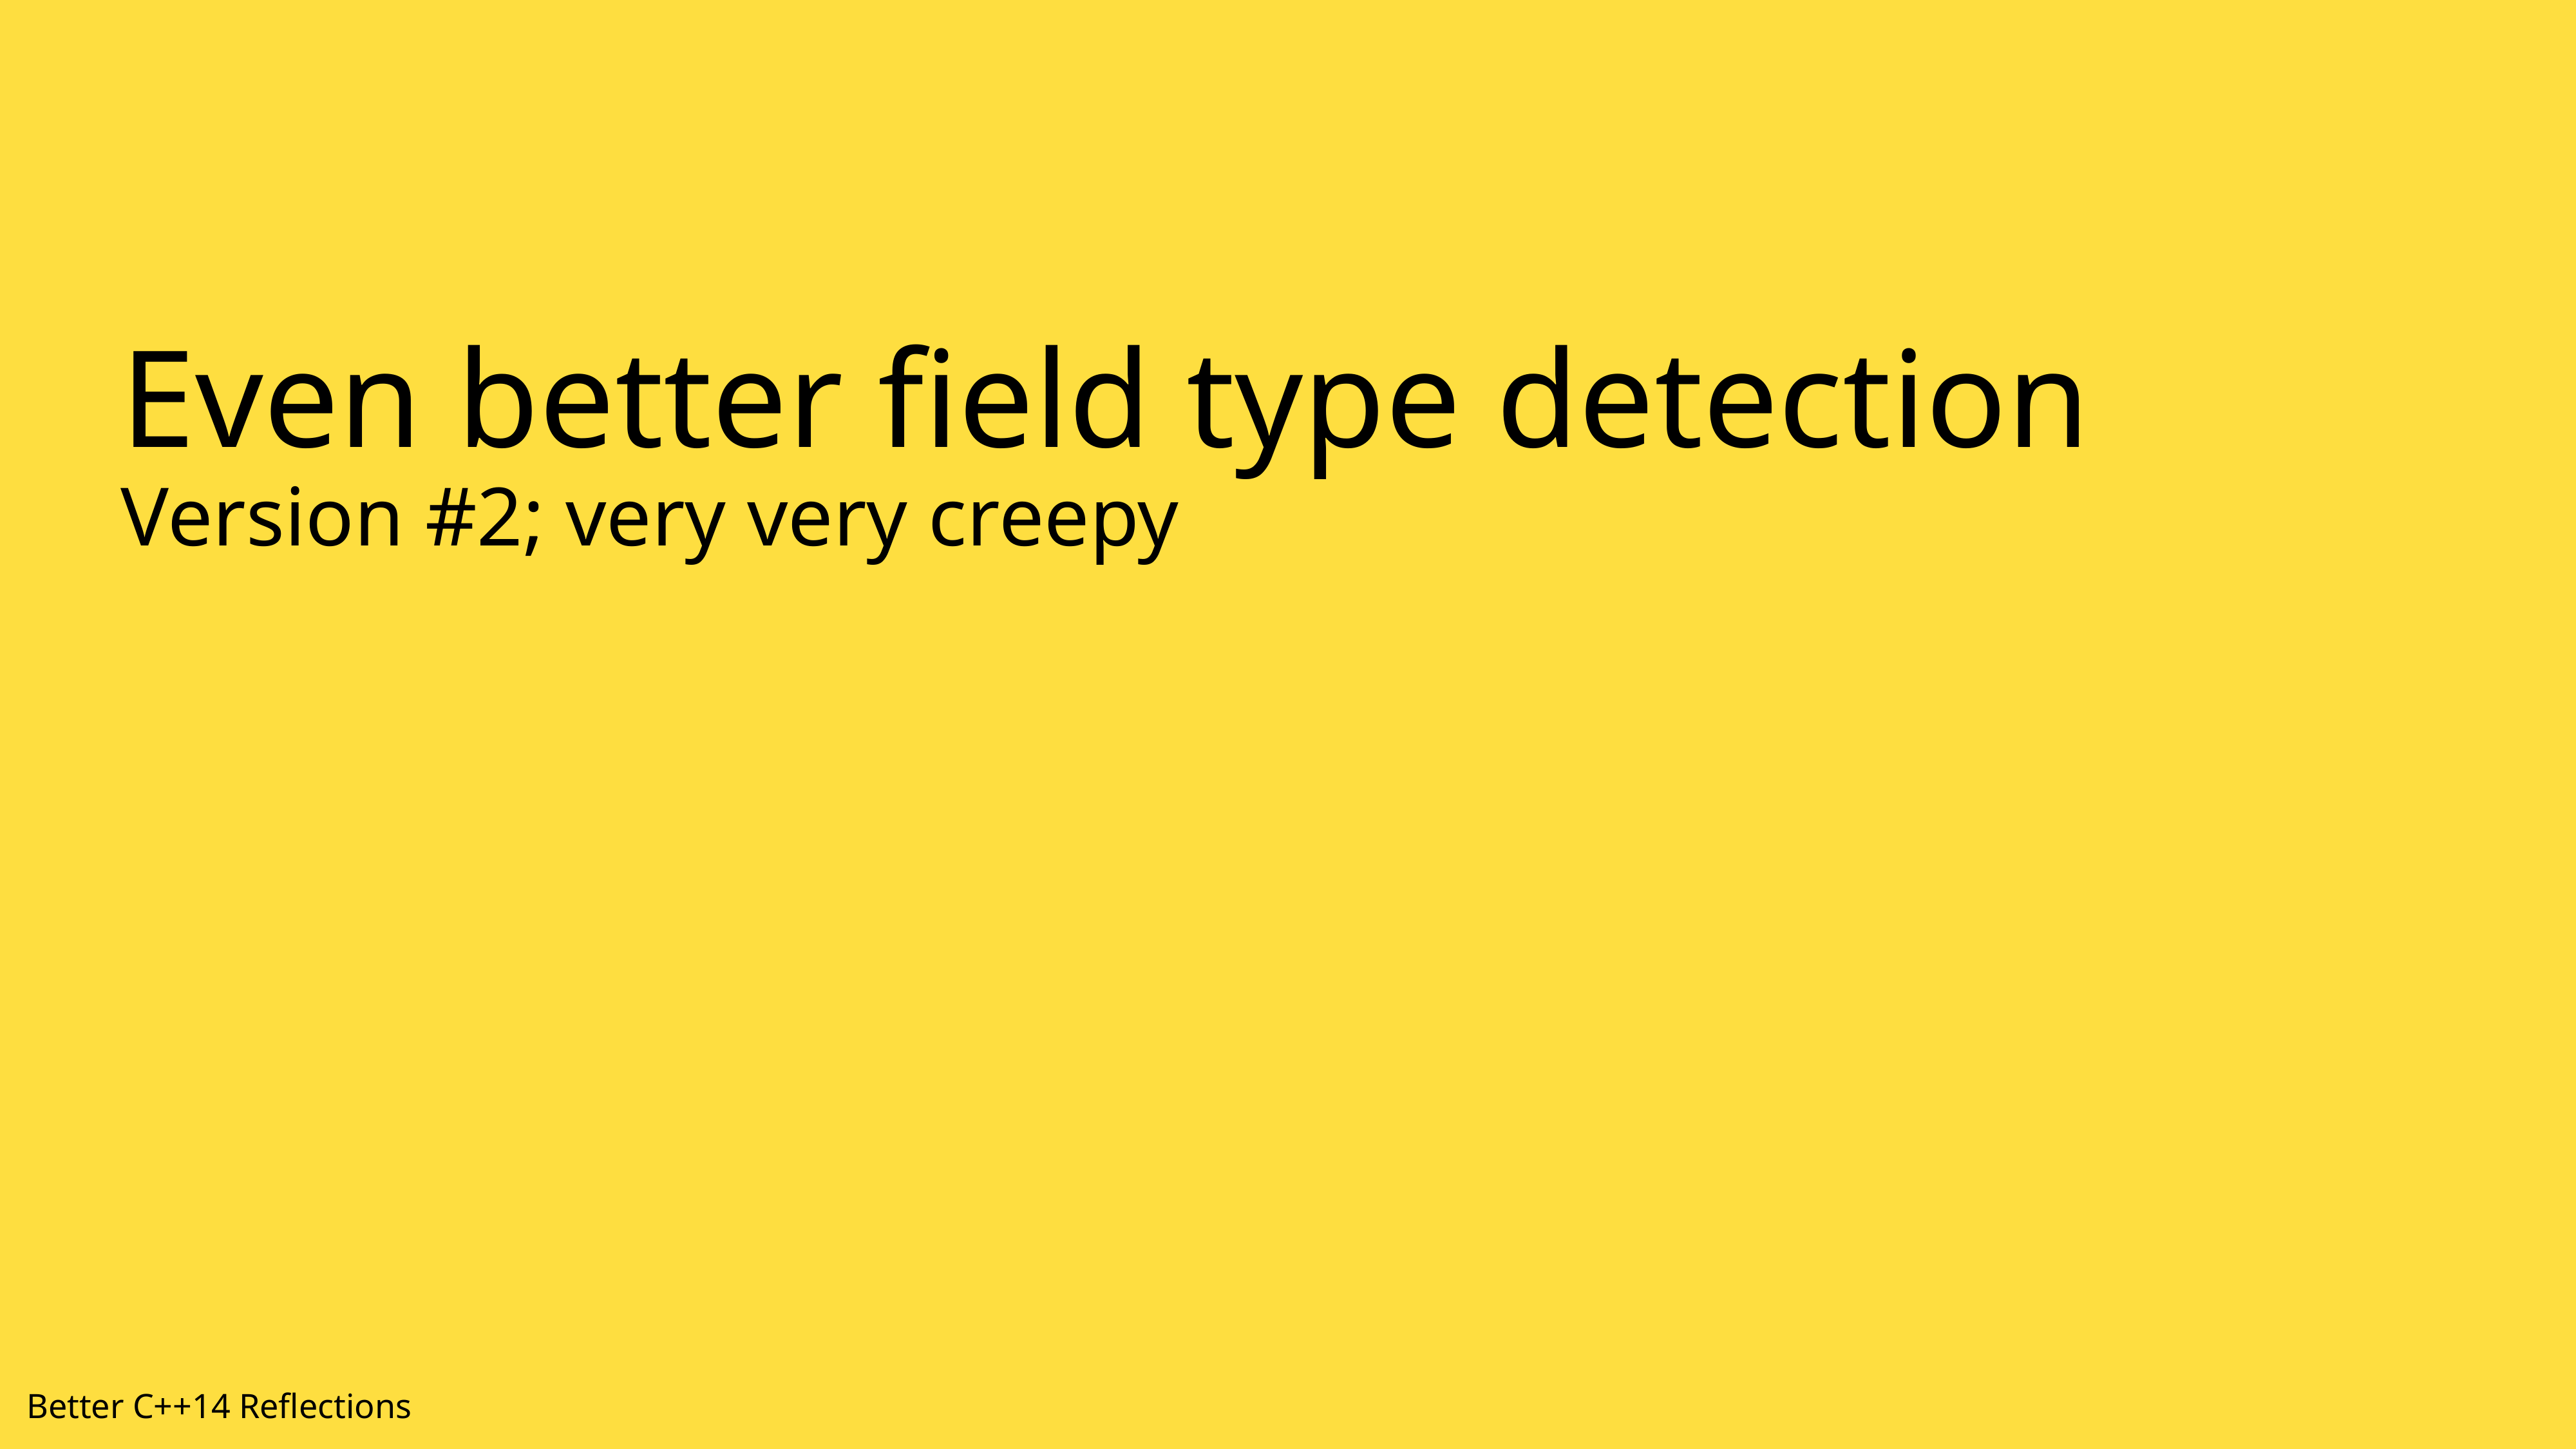

# Even better field type detection Version #2; very very creepy
Better C++14 Reflections